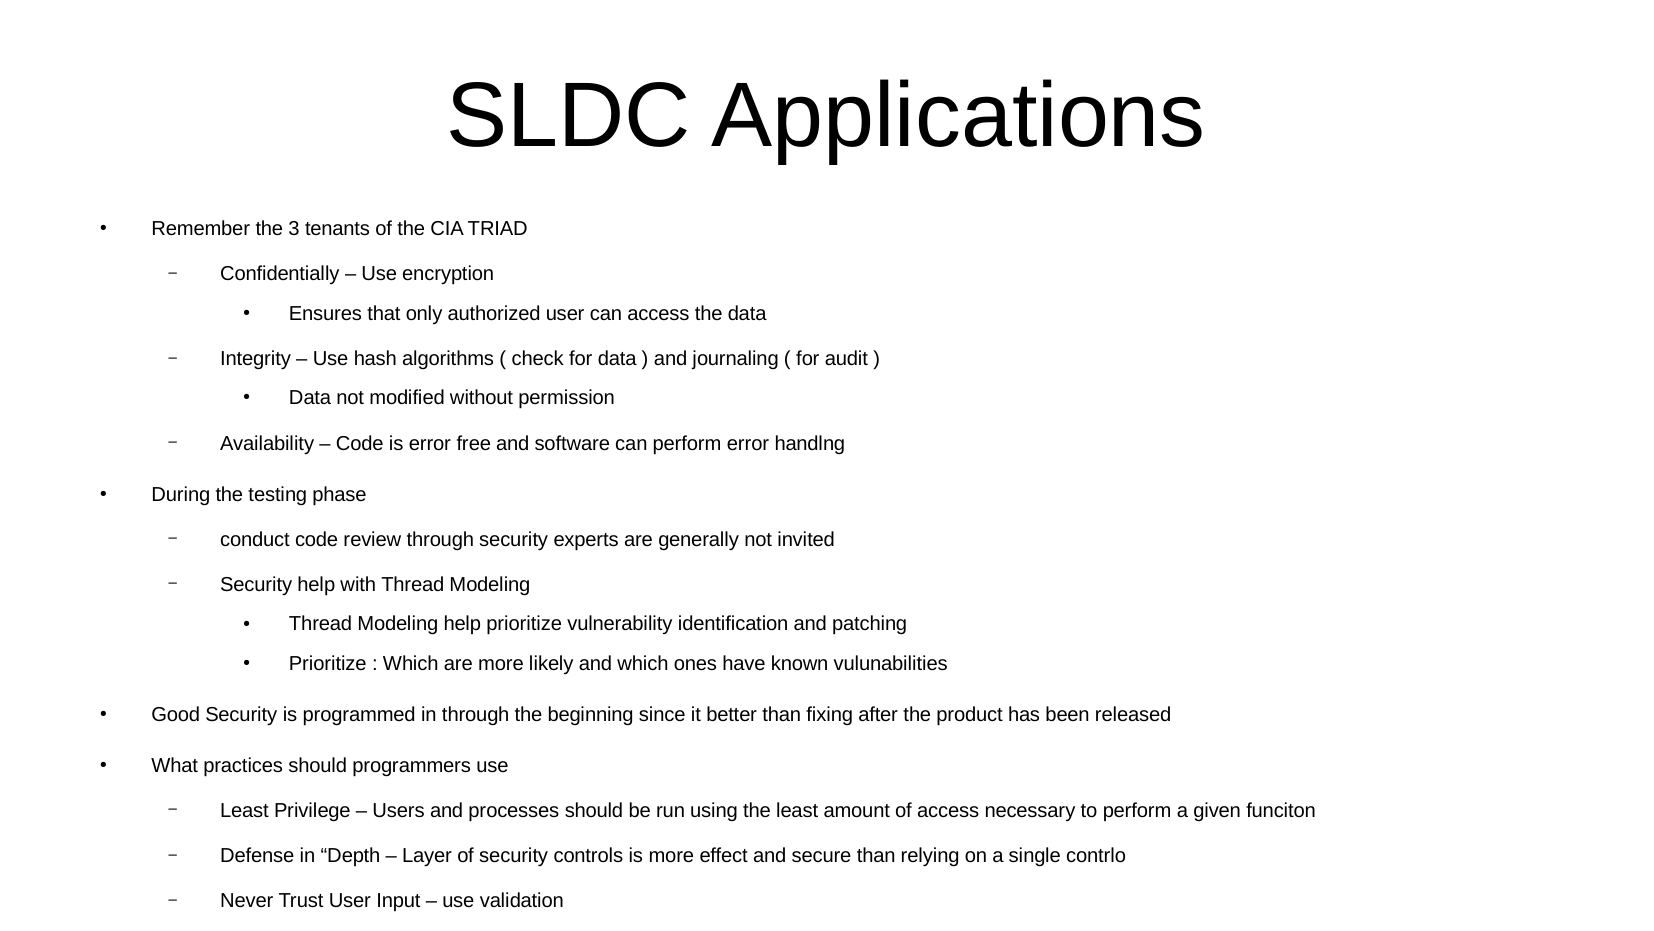

# SLDC Applications
Remember the 3 tenants of the CIA TRIAD
Confidentially – Use encryption
Ensures that only authorized user can access the data
Integrity – Use hash algorithms ( check for data ) and journaling ( for audit )
Data not modified without permission
Availability – Code is error free and software can perform error handlng
During the testing phase
conduct code review through security experts are generally not invited
Security help with Thread Modeling
Thread Modeling help prioritize vulnerability identification and patching
Prioritize : Which are more likely and which ones have known vulunabilities
Good Security is programmed in through the beginning since it better than fixing after the product has been released
What practices should programmers use
Least Privilege – Users and processes should be run using the least amount of access necessary to perform a given funciton
Defense in “Depth – Layer of security controls is more effect and secure than relying on a single contrlo
Never Trust User Input – use validation